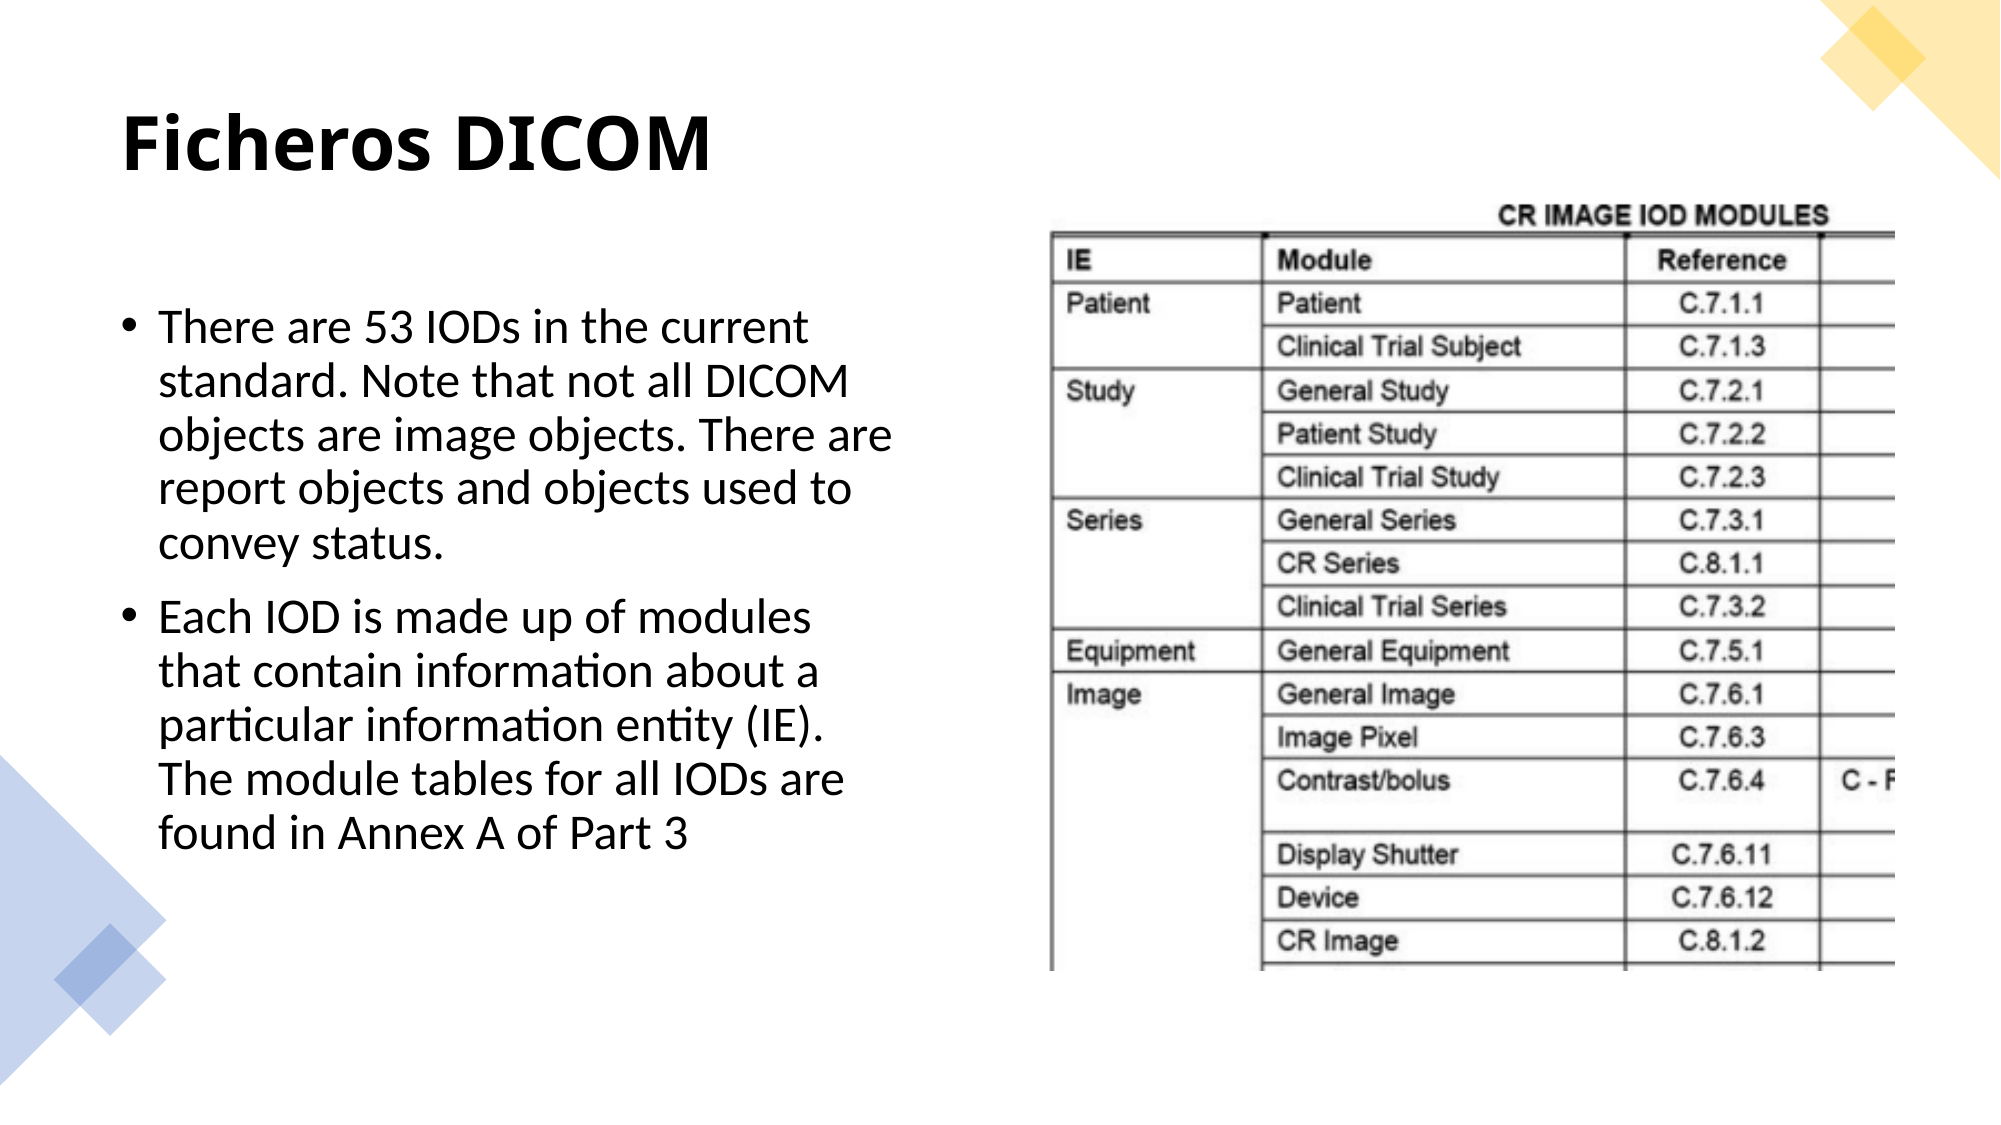

# Ficheros DICOM
There are 53 IODs in the current standard. Note that not all DICOM objects are image objects. There are report objects and objects used to convey status.
Each IOD is made up of modules that contain information about a particular information entity (IE). The module tables for all IODs are found in Annex A of Part 3